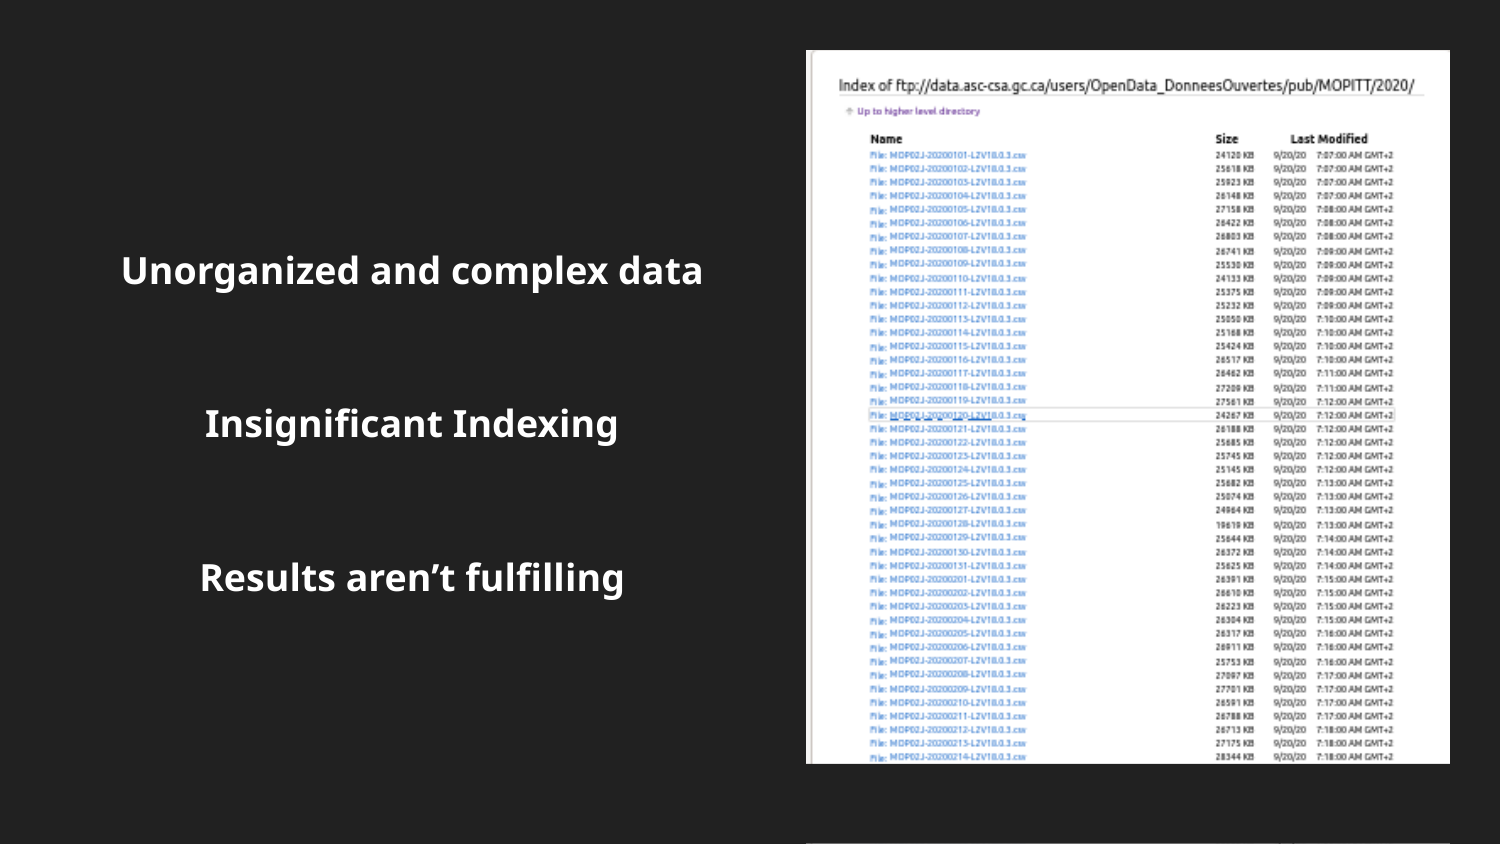

Unorganized and complex data
Insignificant Indexing
Results aren’t fulfilling